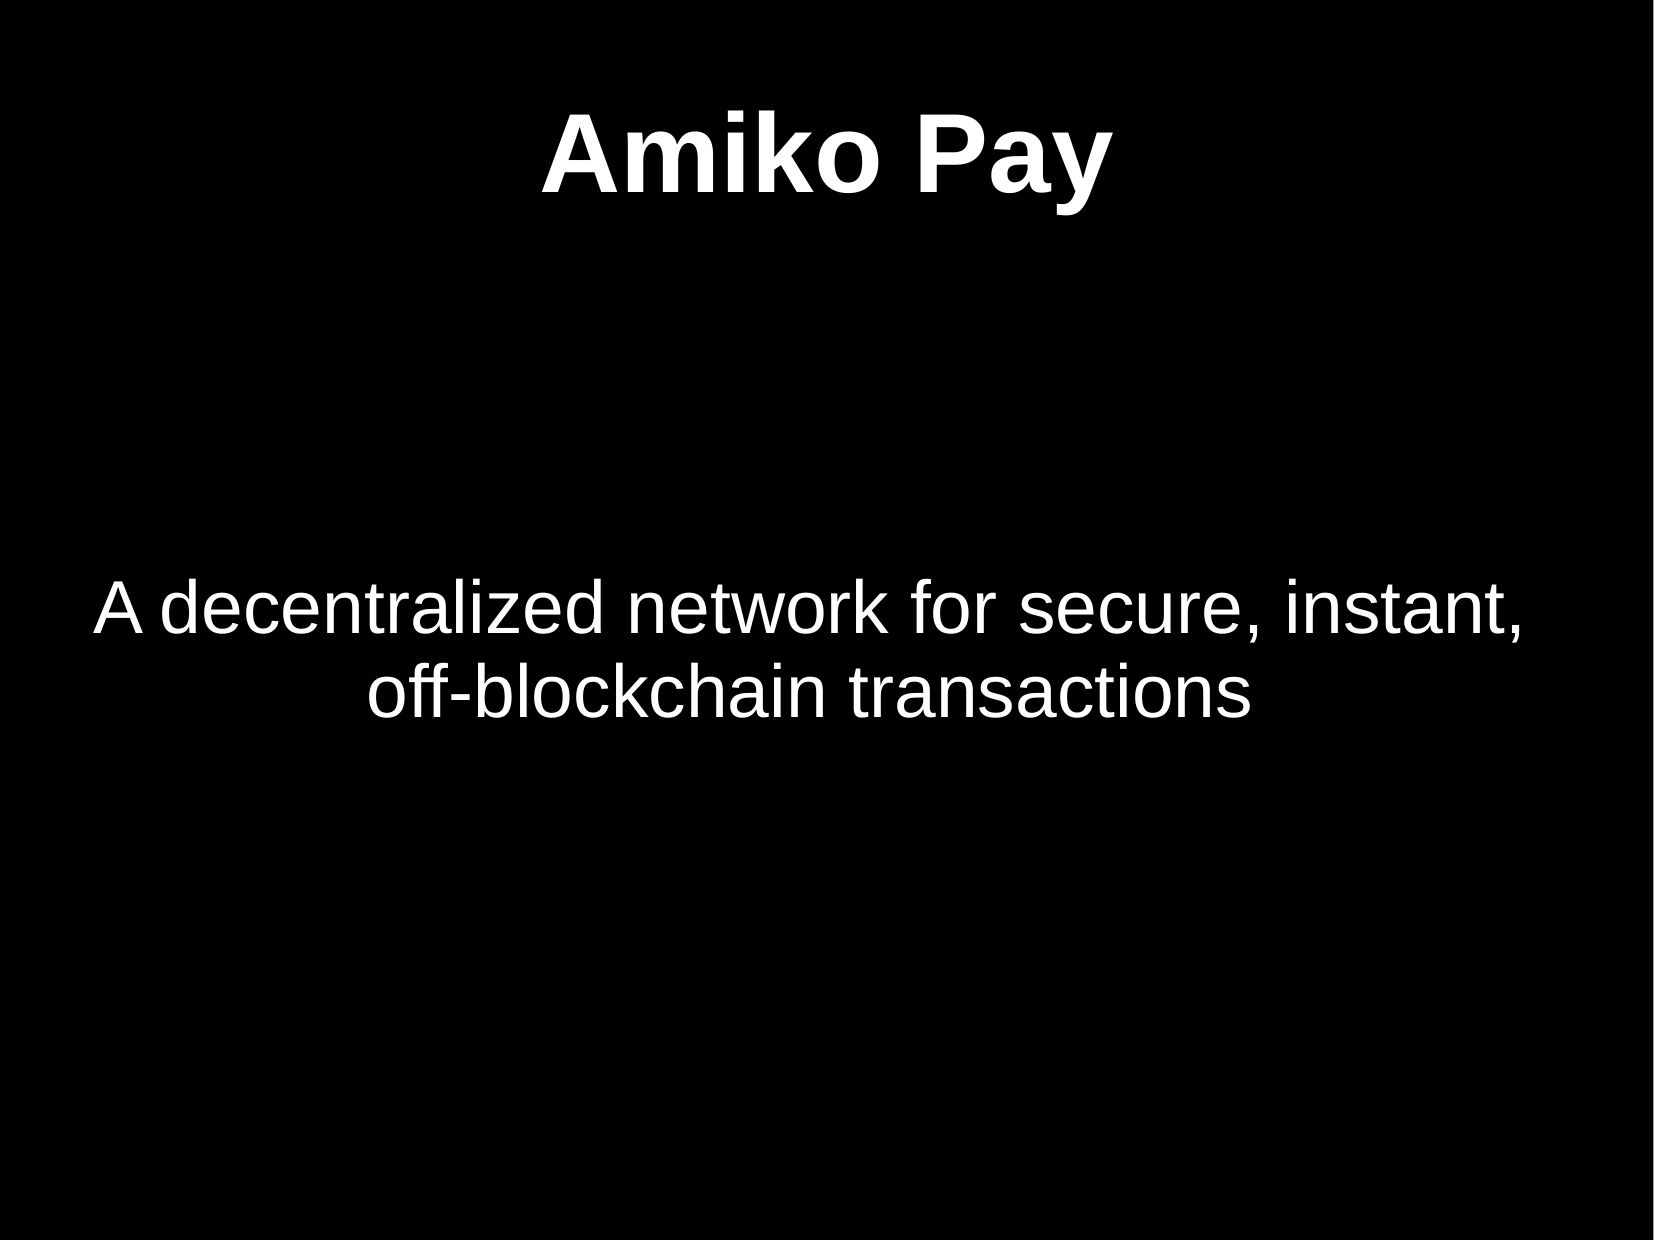

# Amiko Pay
A decentralized network for secure, instant, off-blockchain transactions